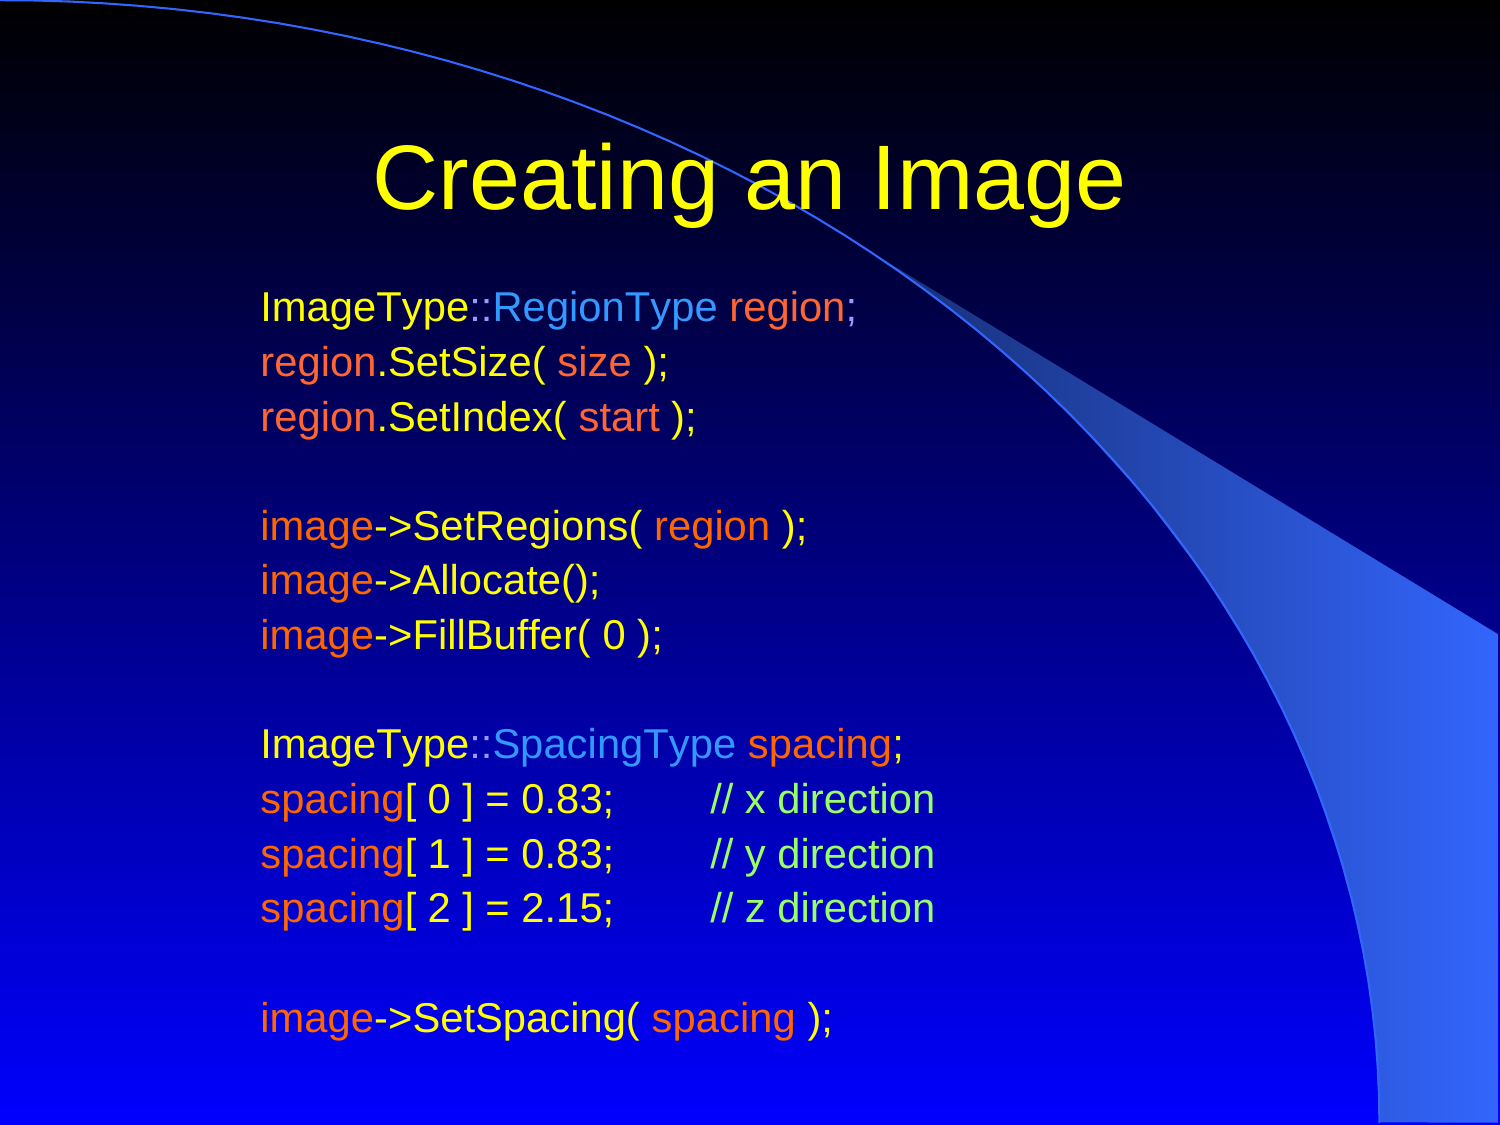

# Creating an Image
ImageType::RegionType region;
region.SetSize( size );
region.SetIndex( start );
image->SetRegions( region );
image->Allocate();
image->FillBuffer( 0 );
ImageType::SpacingType spacing;
spacing[ 0 ] = 0.83; 	// x direction
spacing[ 1 ] = 0.83; 	// y direction
spacing[ 2 ] = 2.15; 	// z direction
image->SetSpacing( spacing );